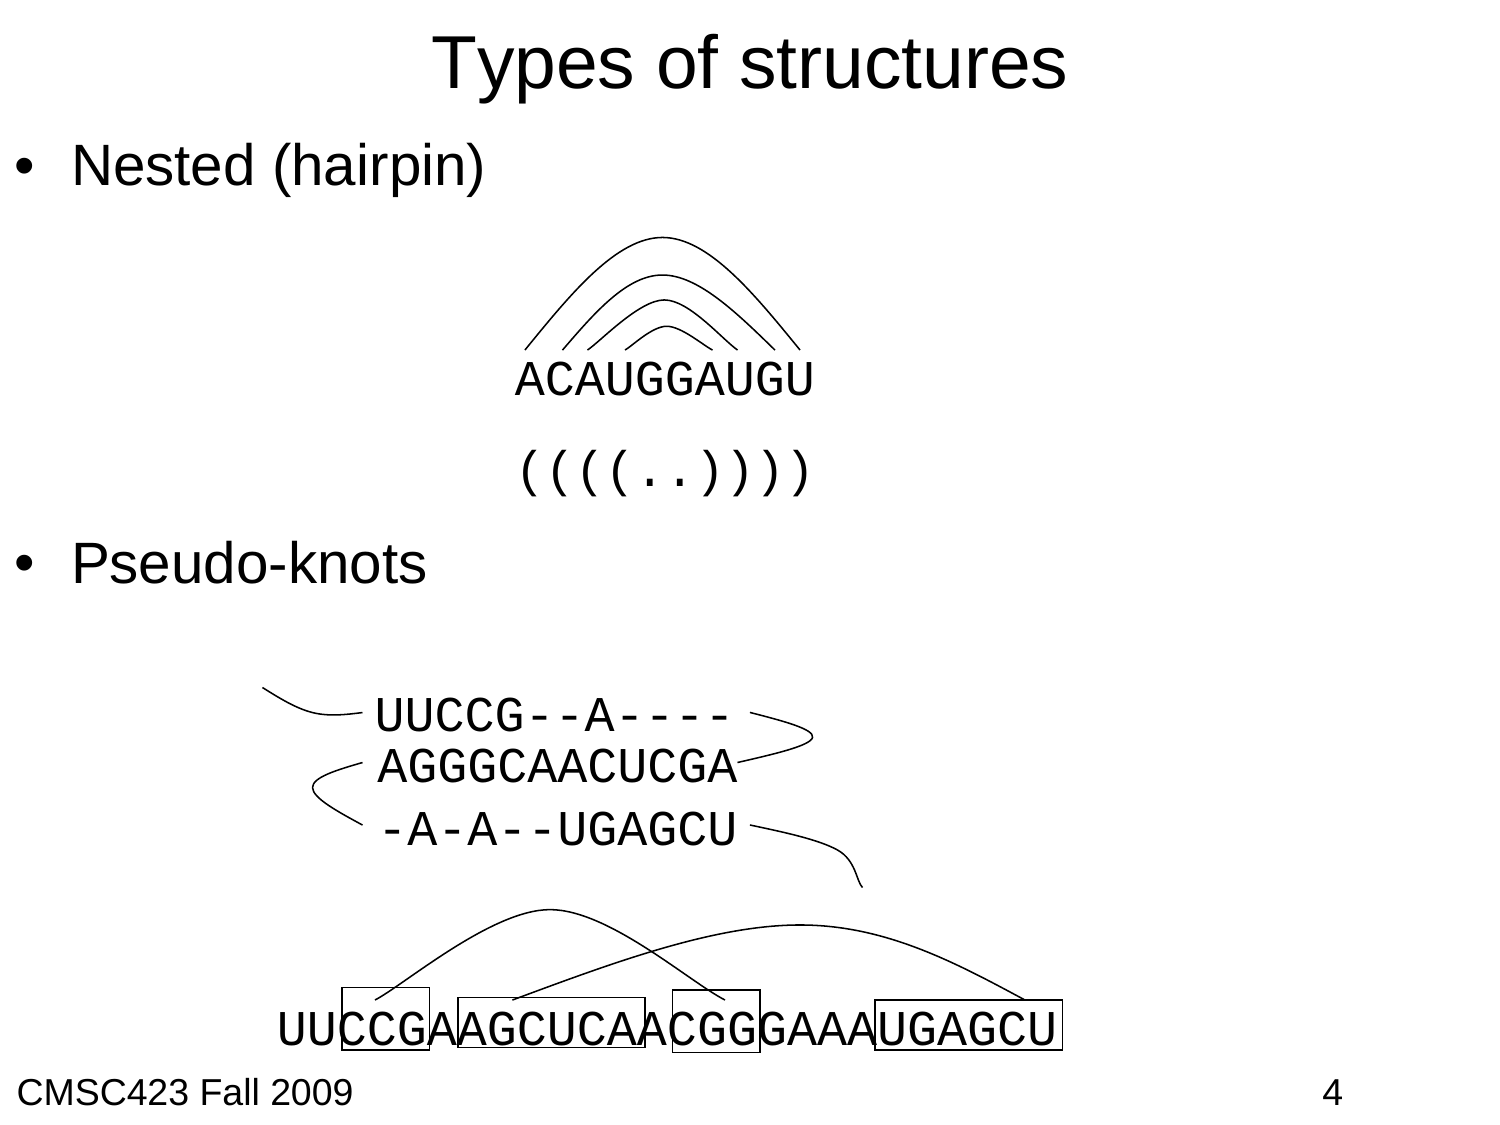

# Types of structures
Nested (hairpin)
Pseudo-knots
ACAUGGAUGU
((((..))))
UUCCG--A----
AGGGCAACUCGA
-A-A--UGAGCU
UUCCGAAGCUCAACGGGAAAUGAGCU
CMSC423 Fall 2009
4